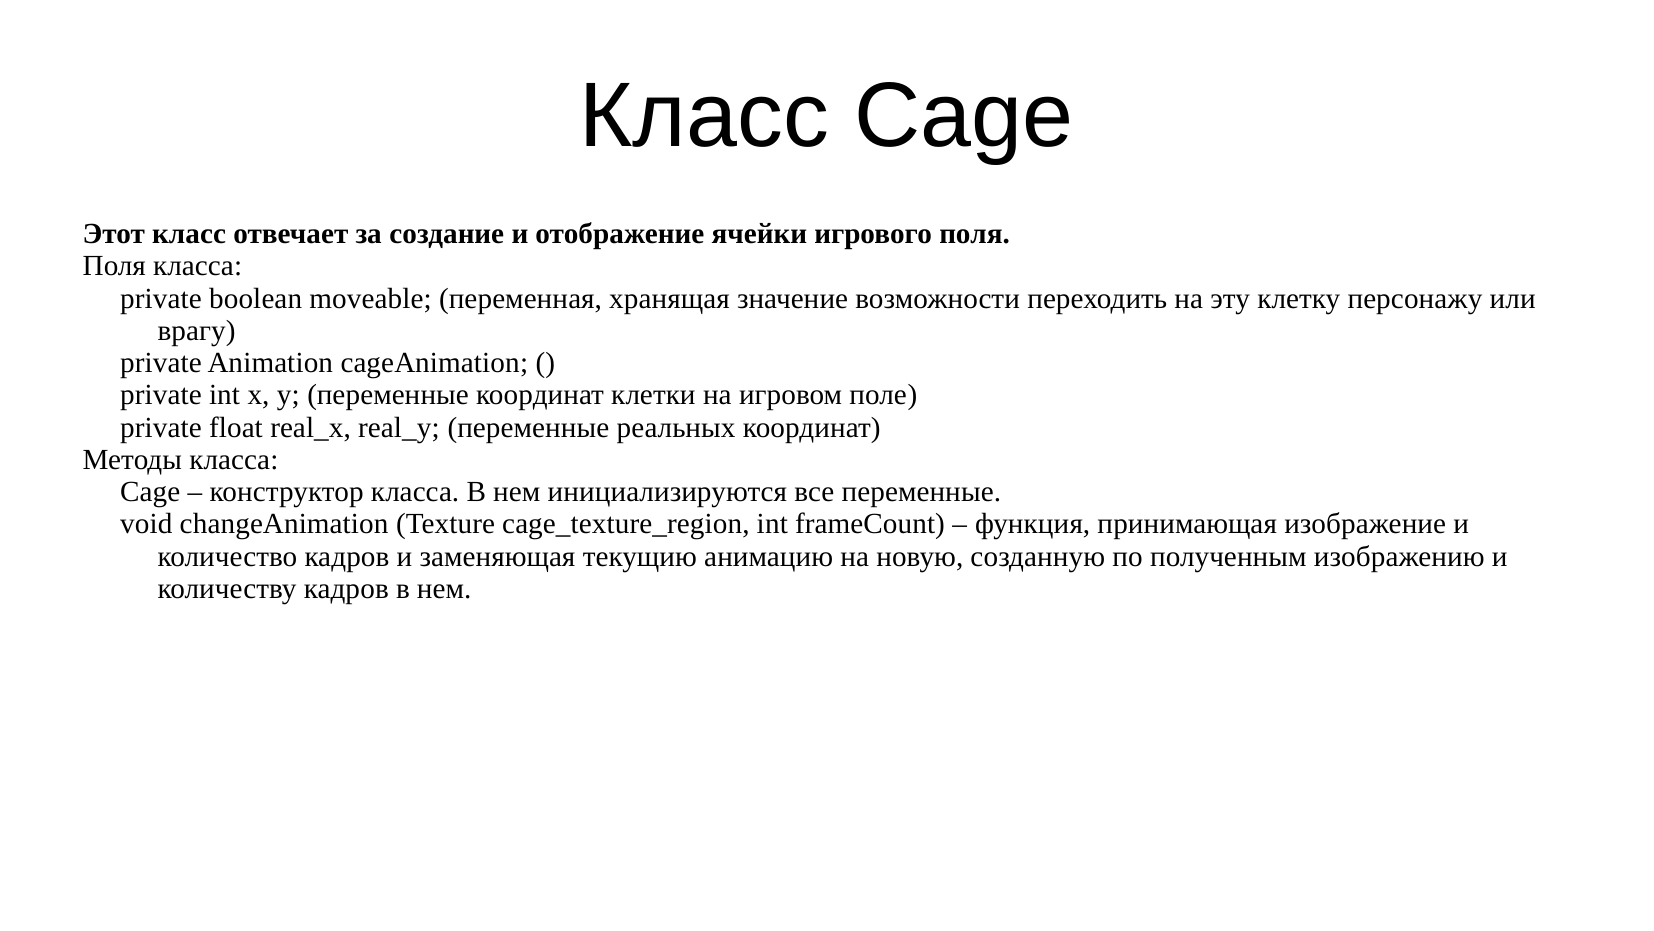

Класс Cage
# Этот класс отвечает за создание и отображение ячейки игрового поля.
Поля класса:
private boolean moveable; (переменная, хранящая значение возможности переходить на эту клетку персонажу или врагу)
private Animation cageAnimation; ()
private int x, y; (переменные координат клетки на игровом поле)
private float real_x, real_y; (переменные реальных координат)
Методы класса:
Cage – конструктор класса. В нем инициализируются все переменные.
void changeAnimation (Texture cage_texture_region, int frameCount) – функция, принимающая изображение и количество кадров и заменяющая текущию анимацию на новую, созданную по полученным изображению и количеству кадров в нем.